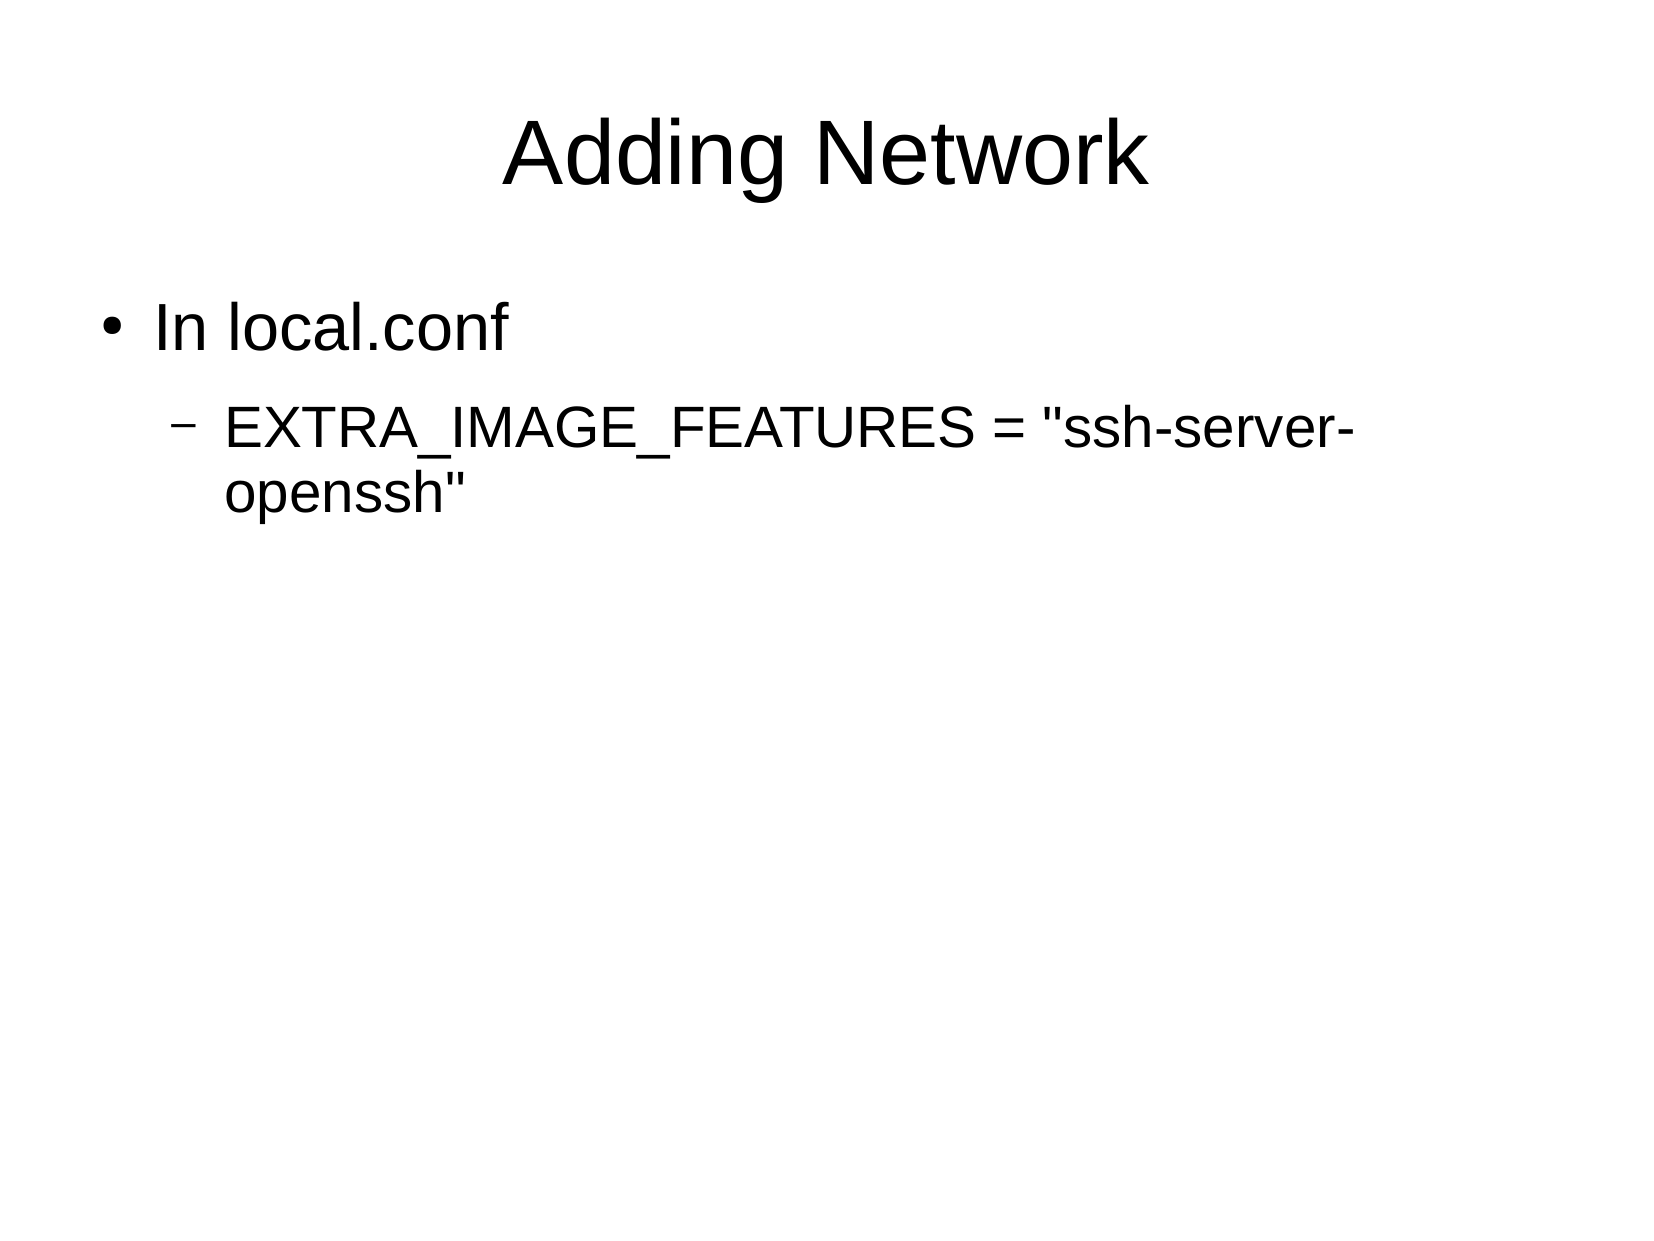

# Adding Network
In local.conf
EXTRA_IMAGE_FEATURES = "ssh-server-openssh"